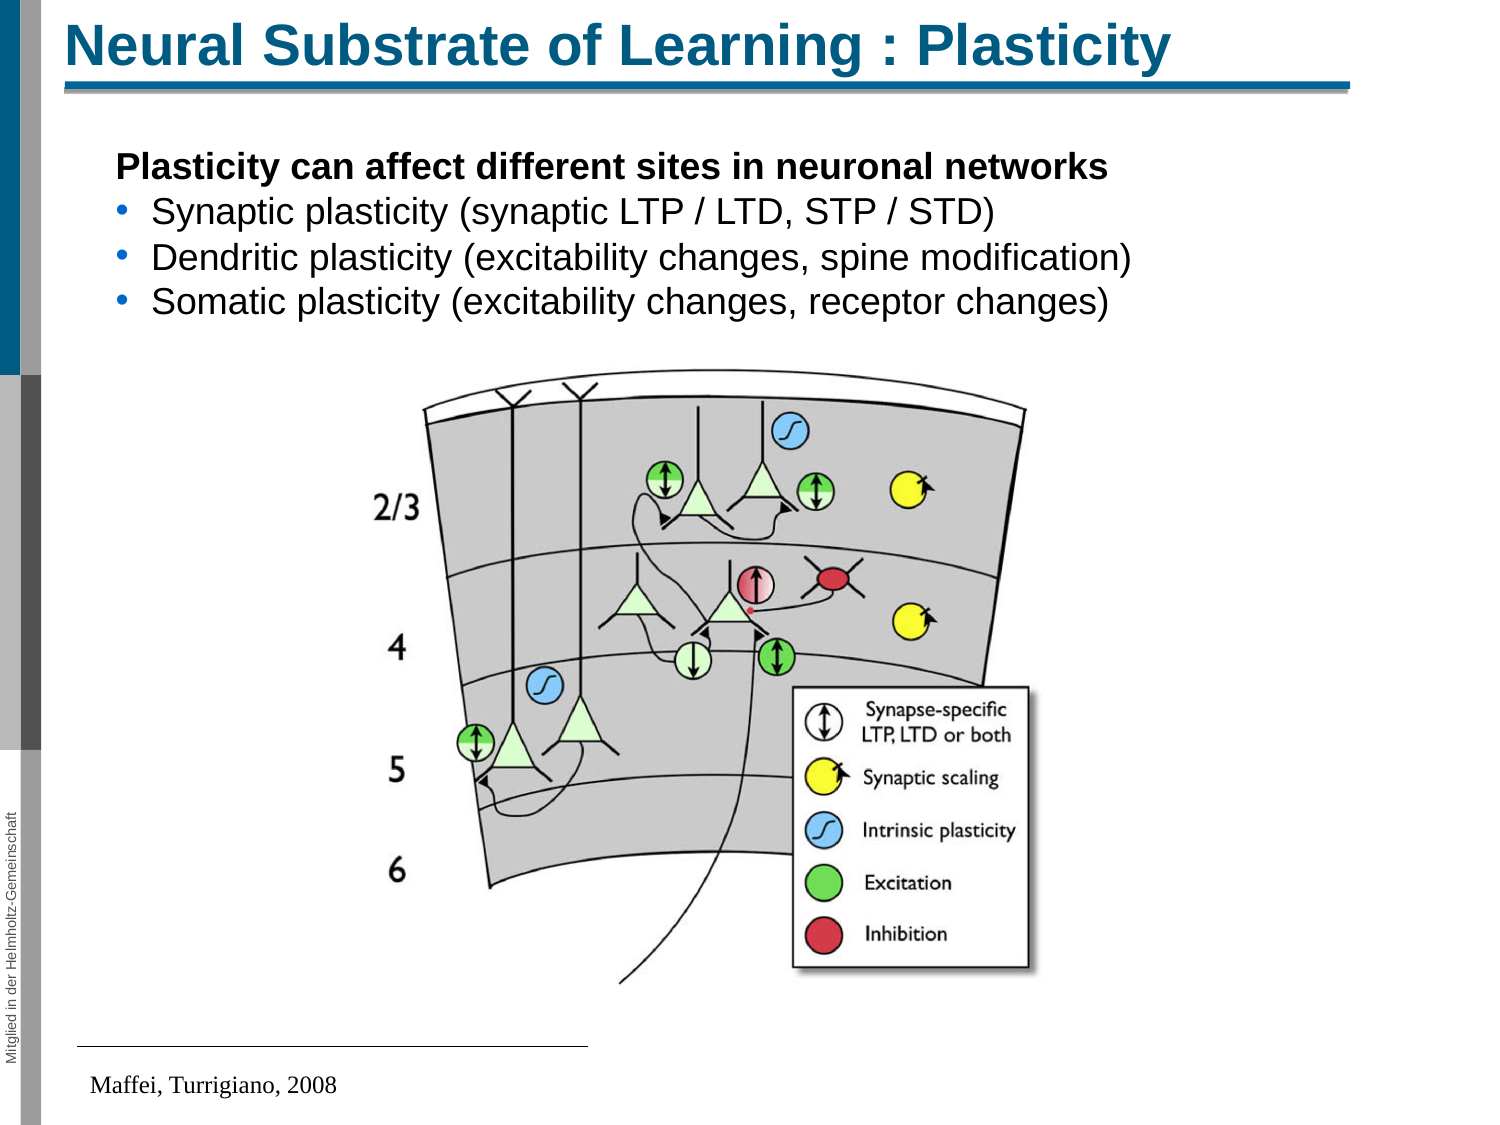

Neural Substrate of Learning : Plasticity
Plasticity can affect different sites in neuronal networks
Synaptic plasticity (synaptic LTP / LTD, STP / STD)
Dendritic plasticity (excitability changes, spine modification)
Somatic plasticity (excitability changes, receptor changes)
Maffei, Turrigiano, 2008